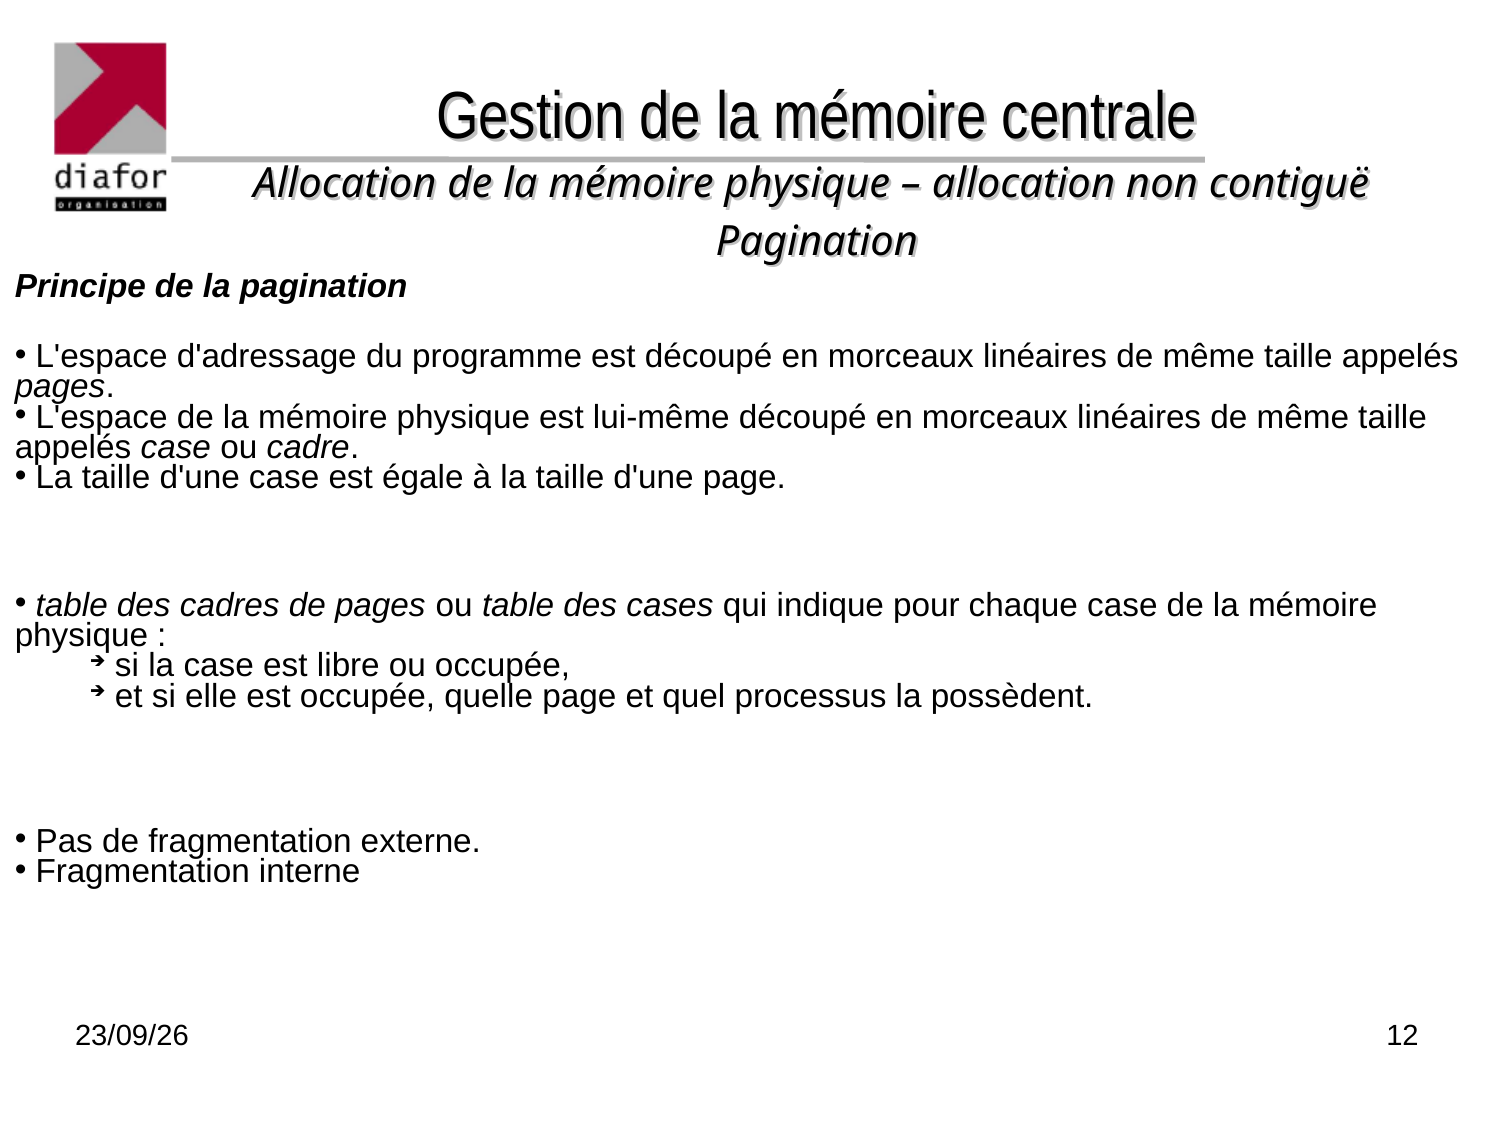

# Gestion de la mémoire centrale Allocation de la mémoire physique – allocation non contiguë Pagination
Principe de la pagination
 L'espace d'adressage du programme est découpé en morceaux linéaires de même taille appelés
pages.
 L'espace de la mémoire physique est lui-même découpé en morceaux linéaires de même taille
appelés case ou cadre.
 La taille d'une case est égale à la taille d'une page.
 table des cadres de pages ou table des cases qui indique pour chaque case de la mémoire
physique :
 si la case est libre ou occupée,
 et si elle est occupée, quelle page et quel processus la possèdent.
 Pas de fragmentation externe.
 Fragmentation interne
12